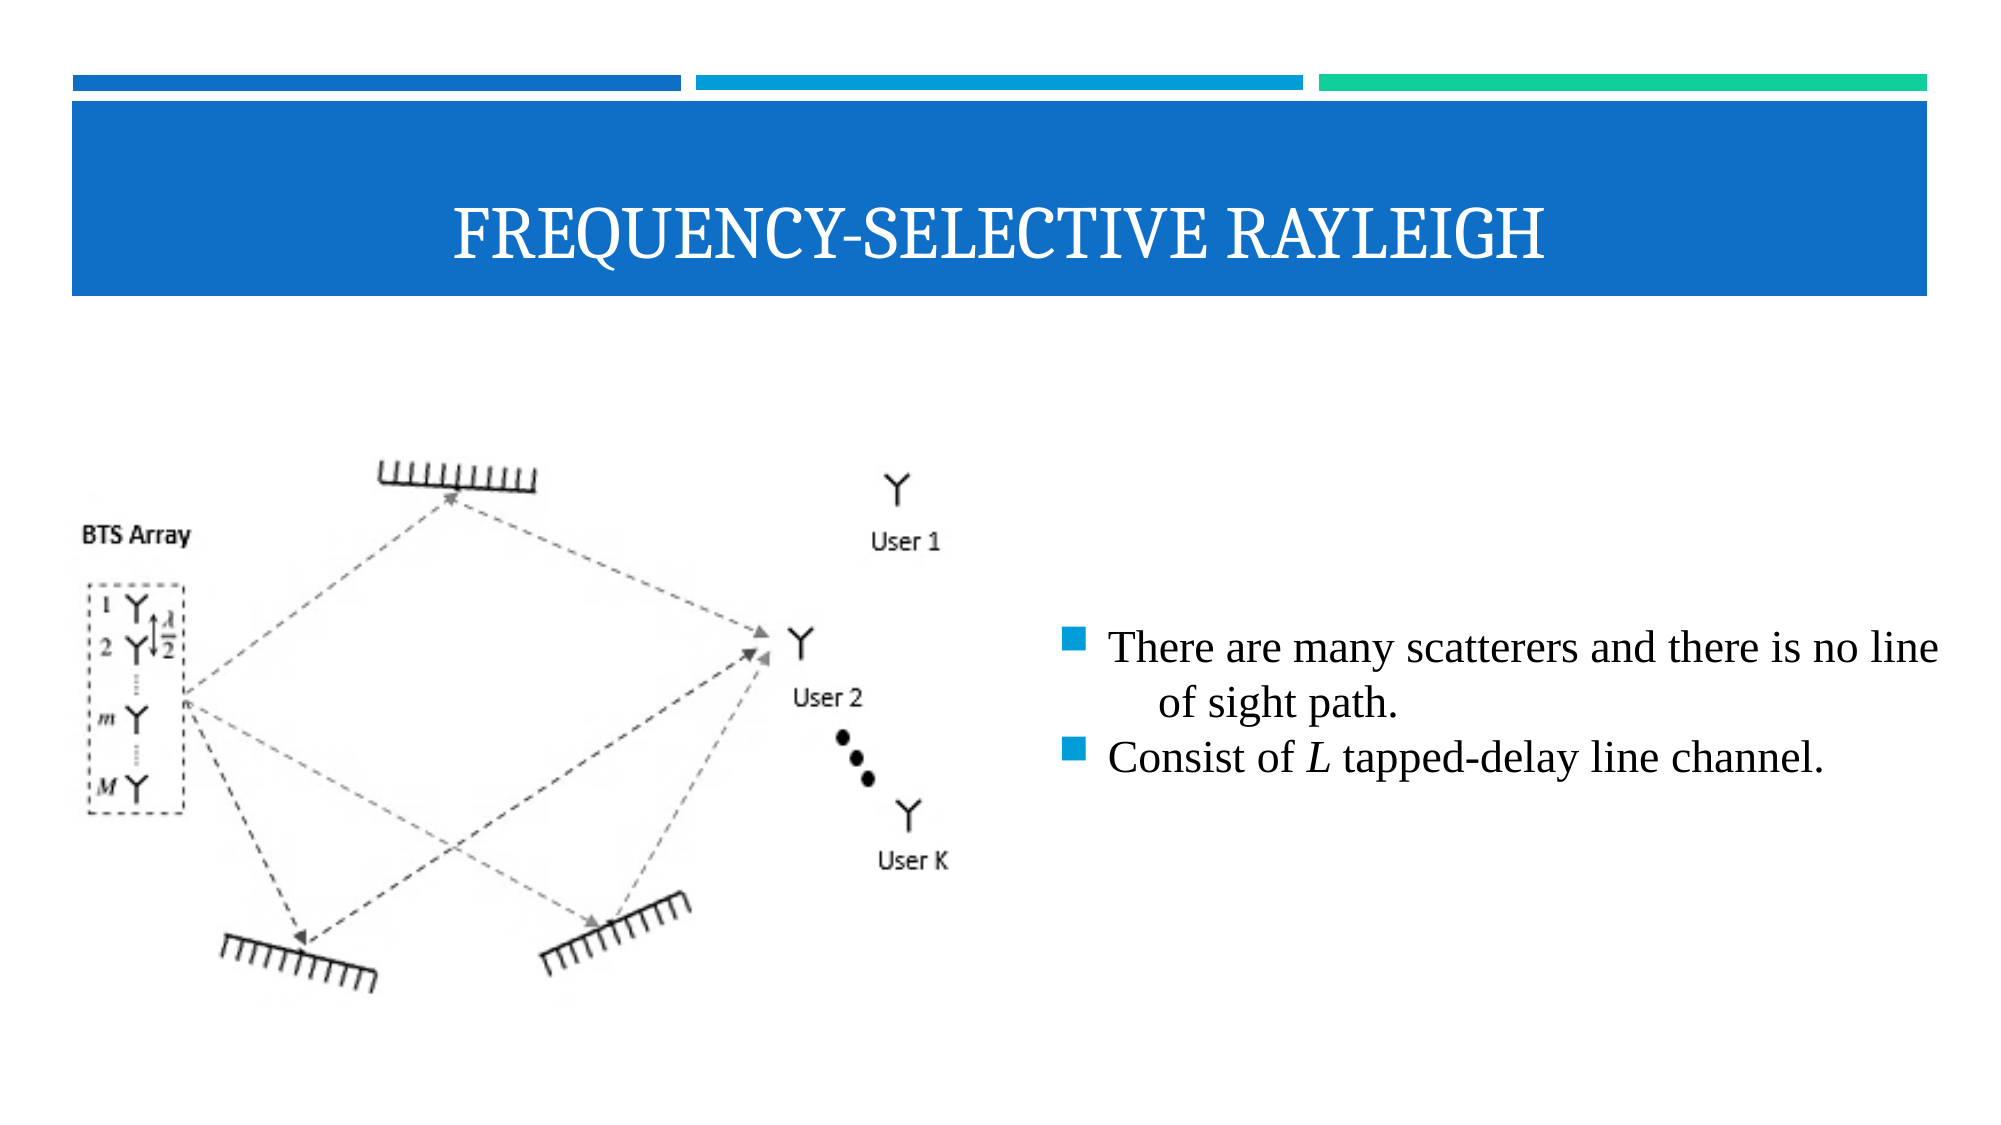

# FREQUENCY-SELECTIVE RAYLEIGH
There are many scatterers and there is no line of sight path.
Consist of L tapped-delay line channel.